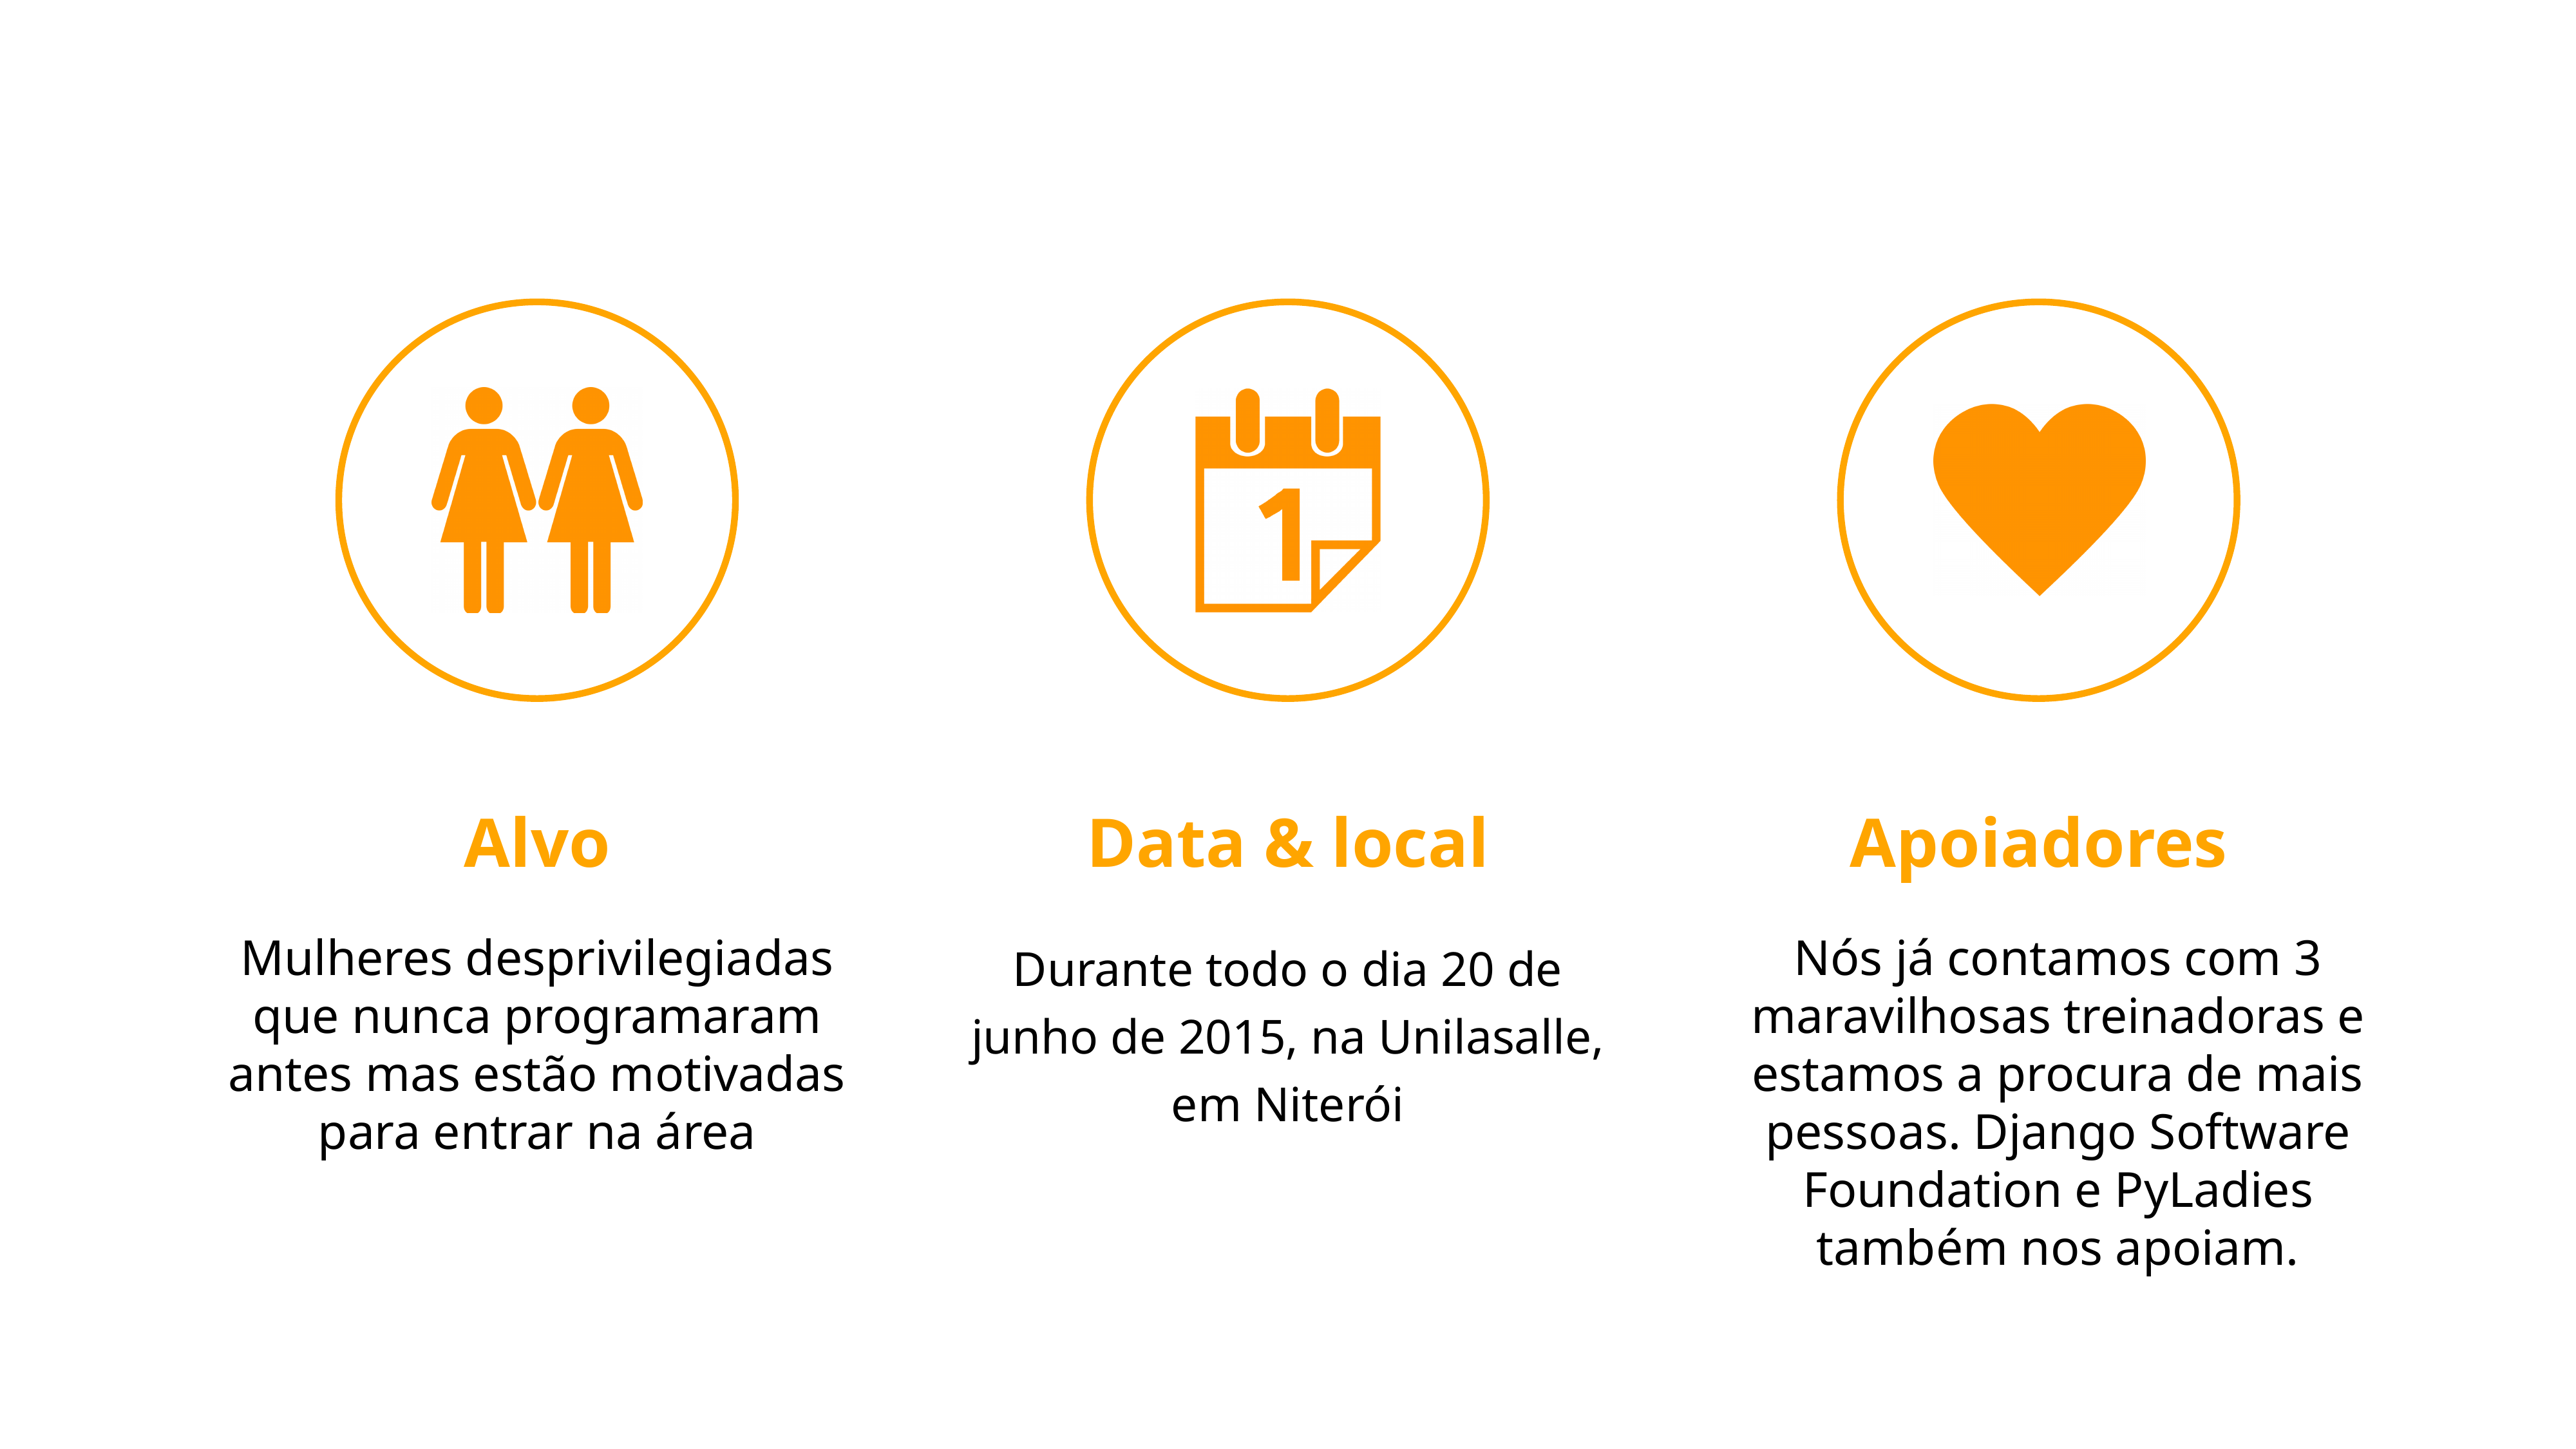

Alvo
Data & local
Apoiadores
Mulheres desprivilegiadas que nunca programaram antes mas estão motivadas para entrar na área
Nós já contamos com 3 maravilhosas treinadoras e estamos a procura de mais pessoas. Django Software Foundation e PyLadies também nos apoiam.
Durante todo o dia 20 de junho de 2015, na Unilasalle, em Niterói